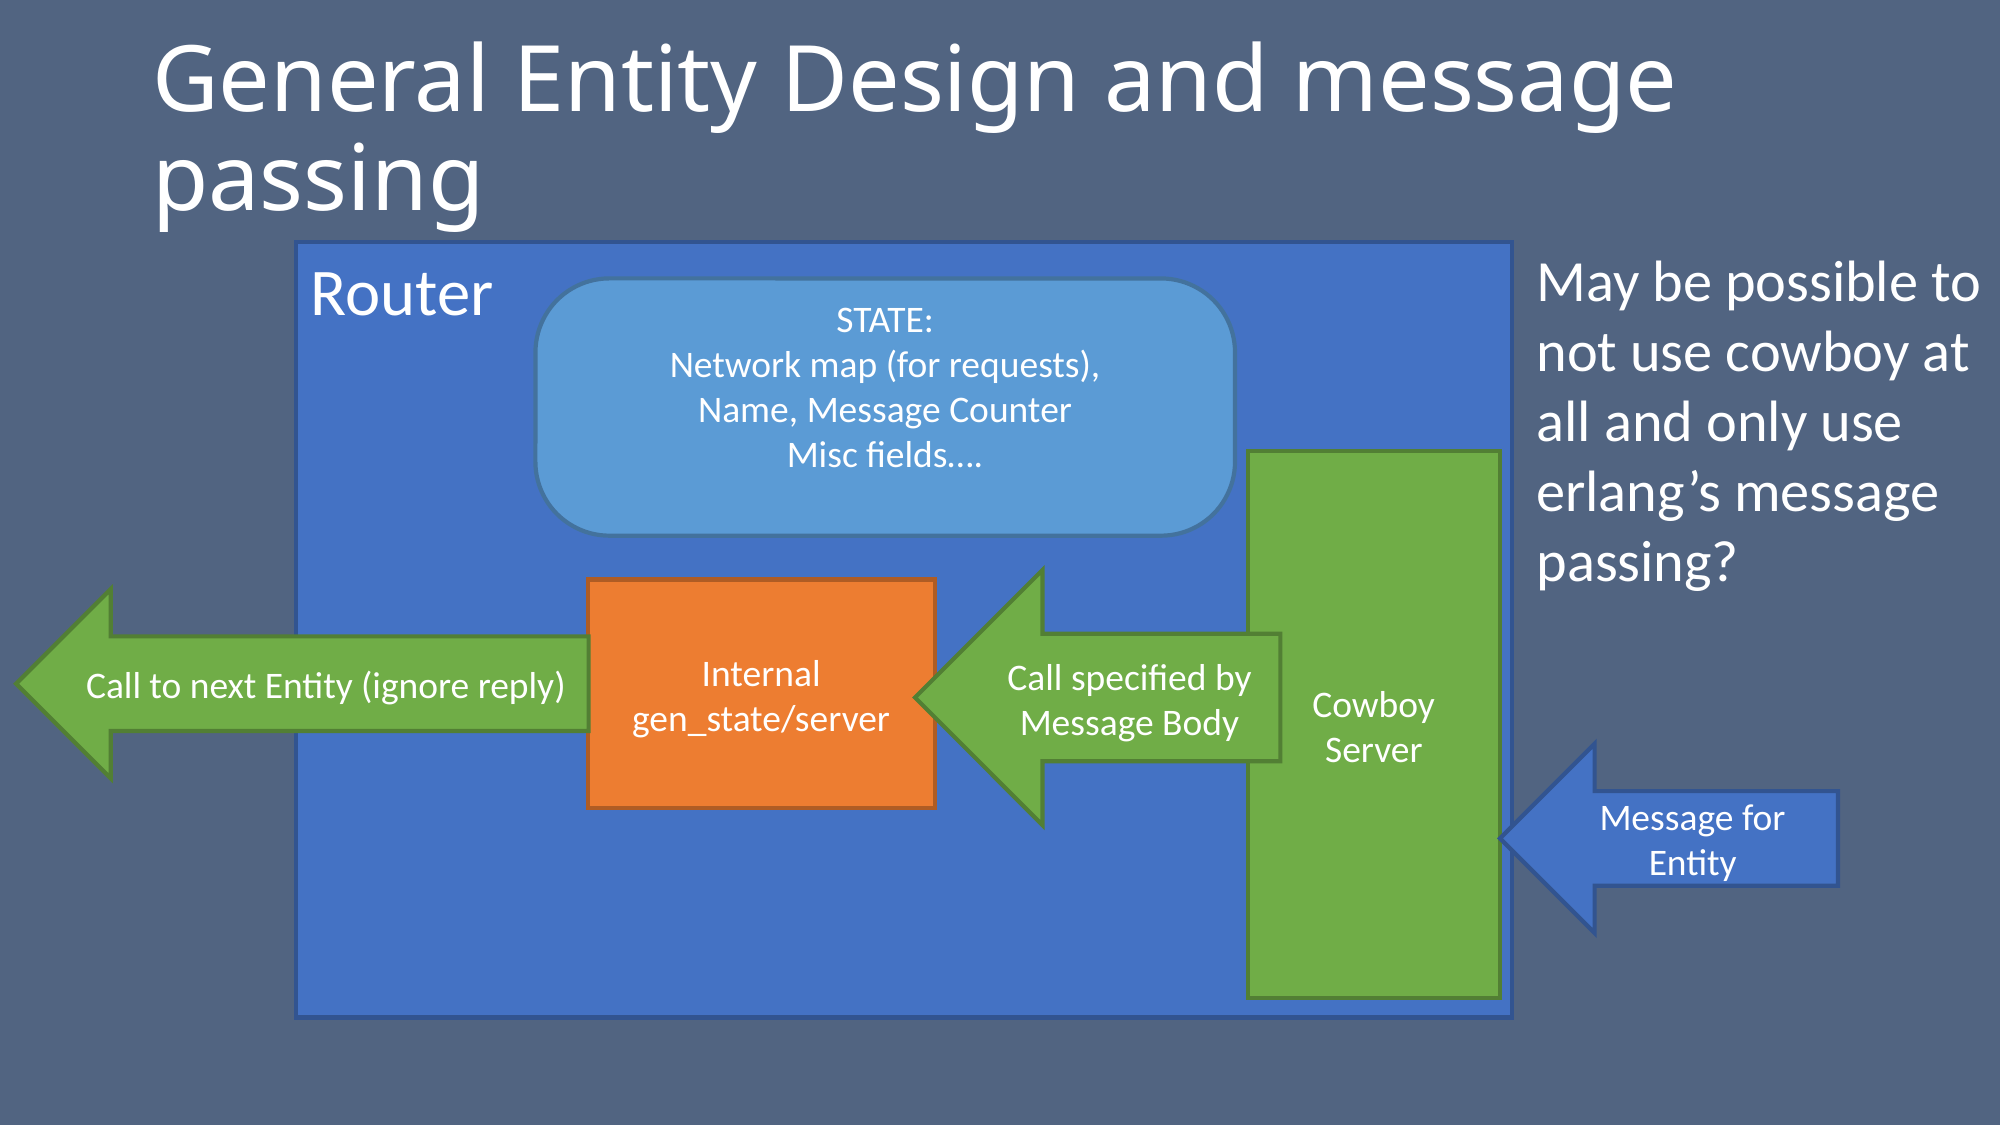

General Entity Design and message passing
May be possible to not use cowboy at all and only use erlang’s message passing?
Router
STATE:
Network map (for requests),
Name, Message Counter
Misc fields….
Cowboy Server
Call specified by Message Body
Internal gen_state/server
Call to next Entity (ignore reply)
Message for Entity